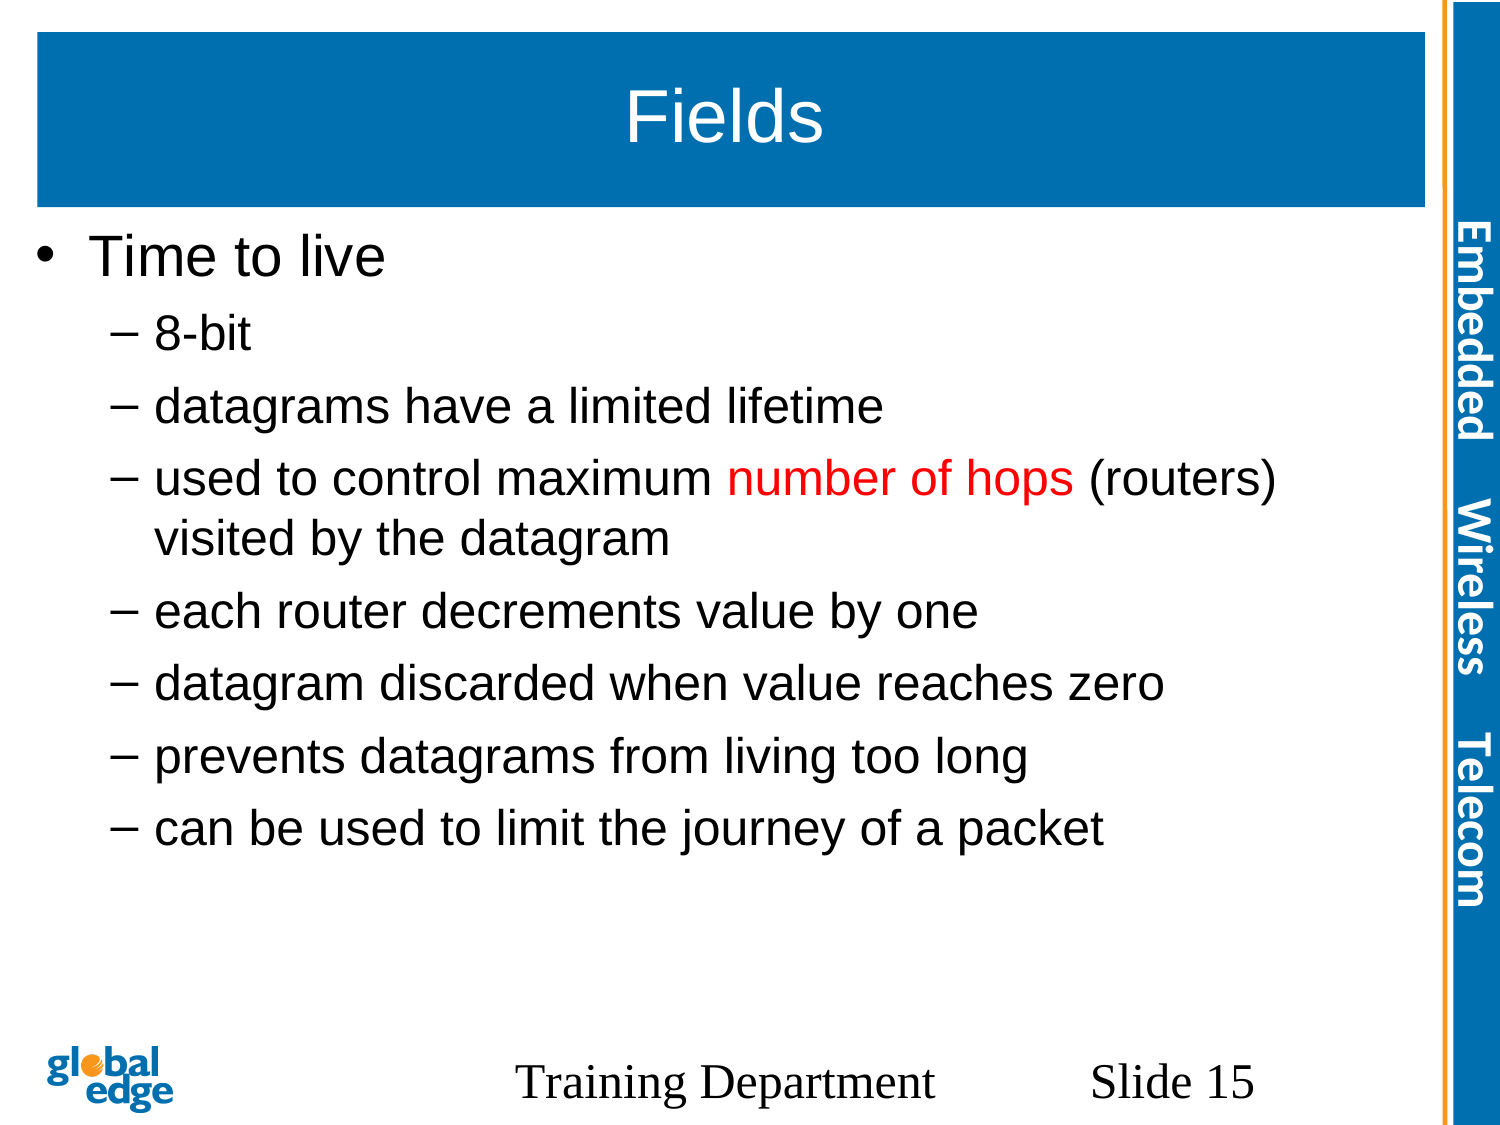

# Fields
Time to live
8-bit
datagrams have a limited lifetime
used to control maximum number of hops (routers) visited by the datagram
each router decrements value by one
datagram discarded when value reaches zero
prevents datagrams from living too long
can be used to limit the journey of a packet
15